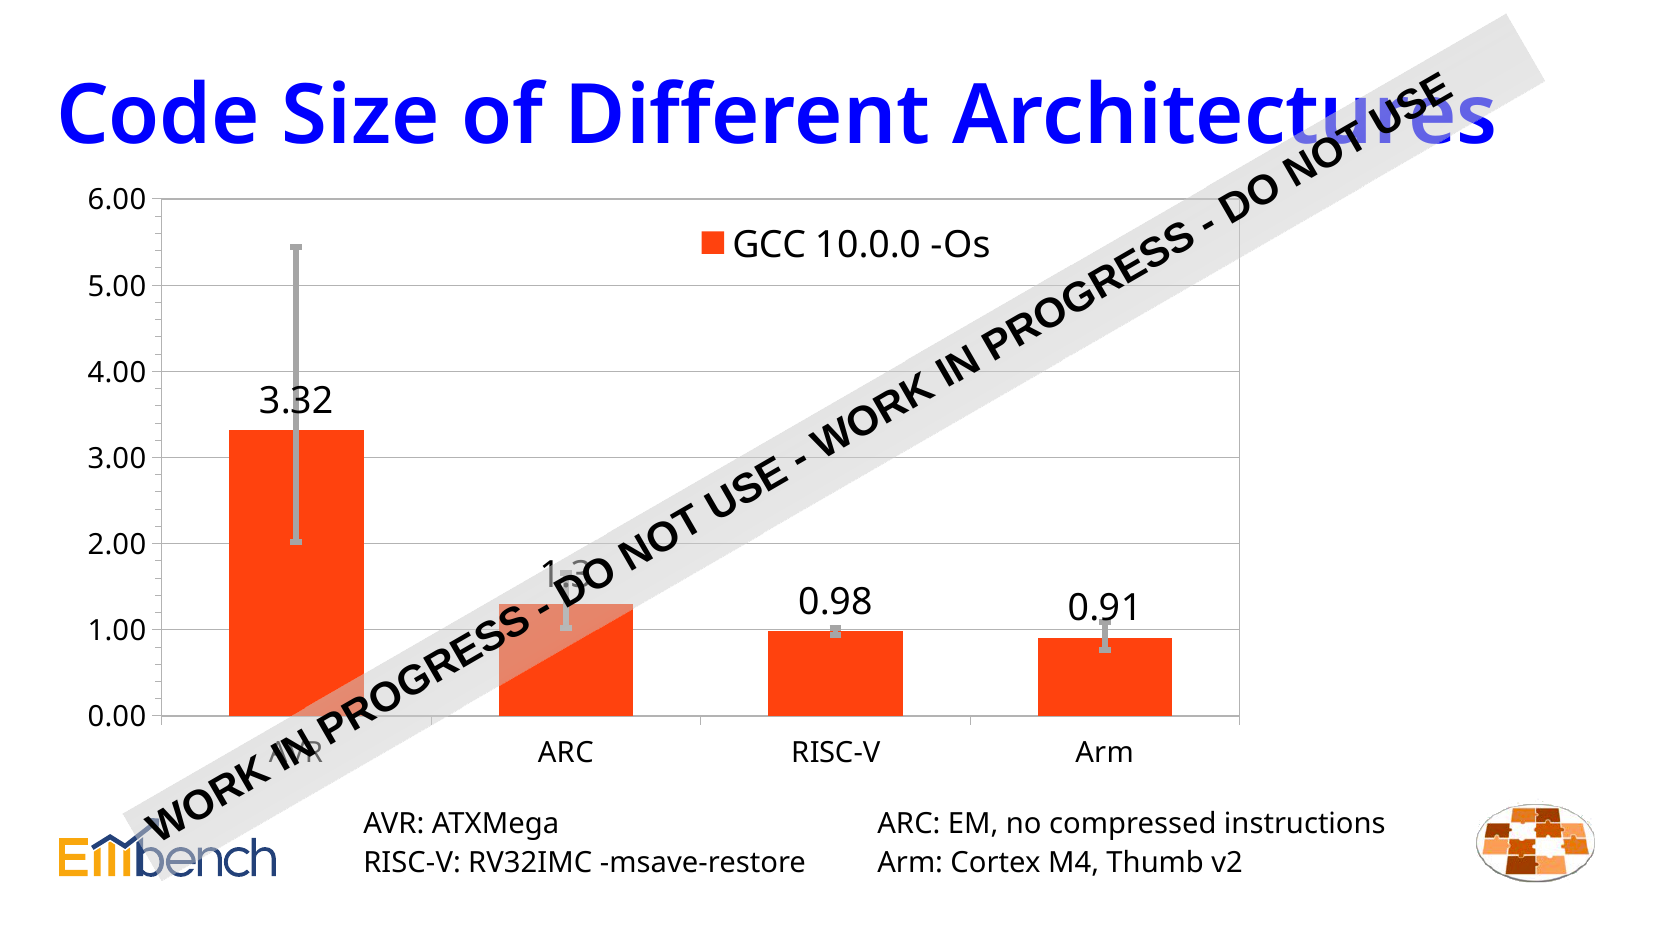

# Code Size of Different Architectures
### Chart
| Category | GCC 10.0.0 -Os |
|---|---|
| AVR | 3.32 |
| ARC | 1.3 |
| RISC-V | 0.98 |
| Arm | 0.91 |WORK IN PROGRESS - DO NOT USE - WORK IN PROGRESS - DO NOT USE
AVR: ATXMega
RISC-V: RV32IMC -msave-restore
ARC: EM, no compressed instructions
Arm: Cortex M4, Thumb v2